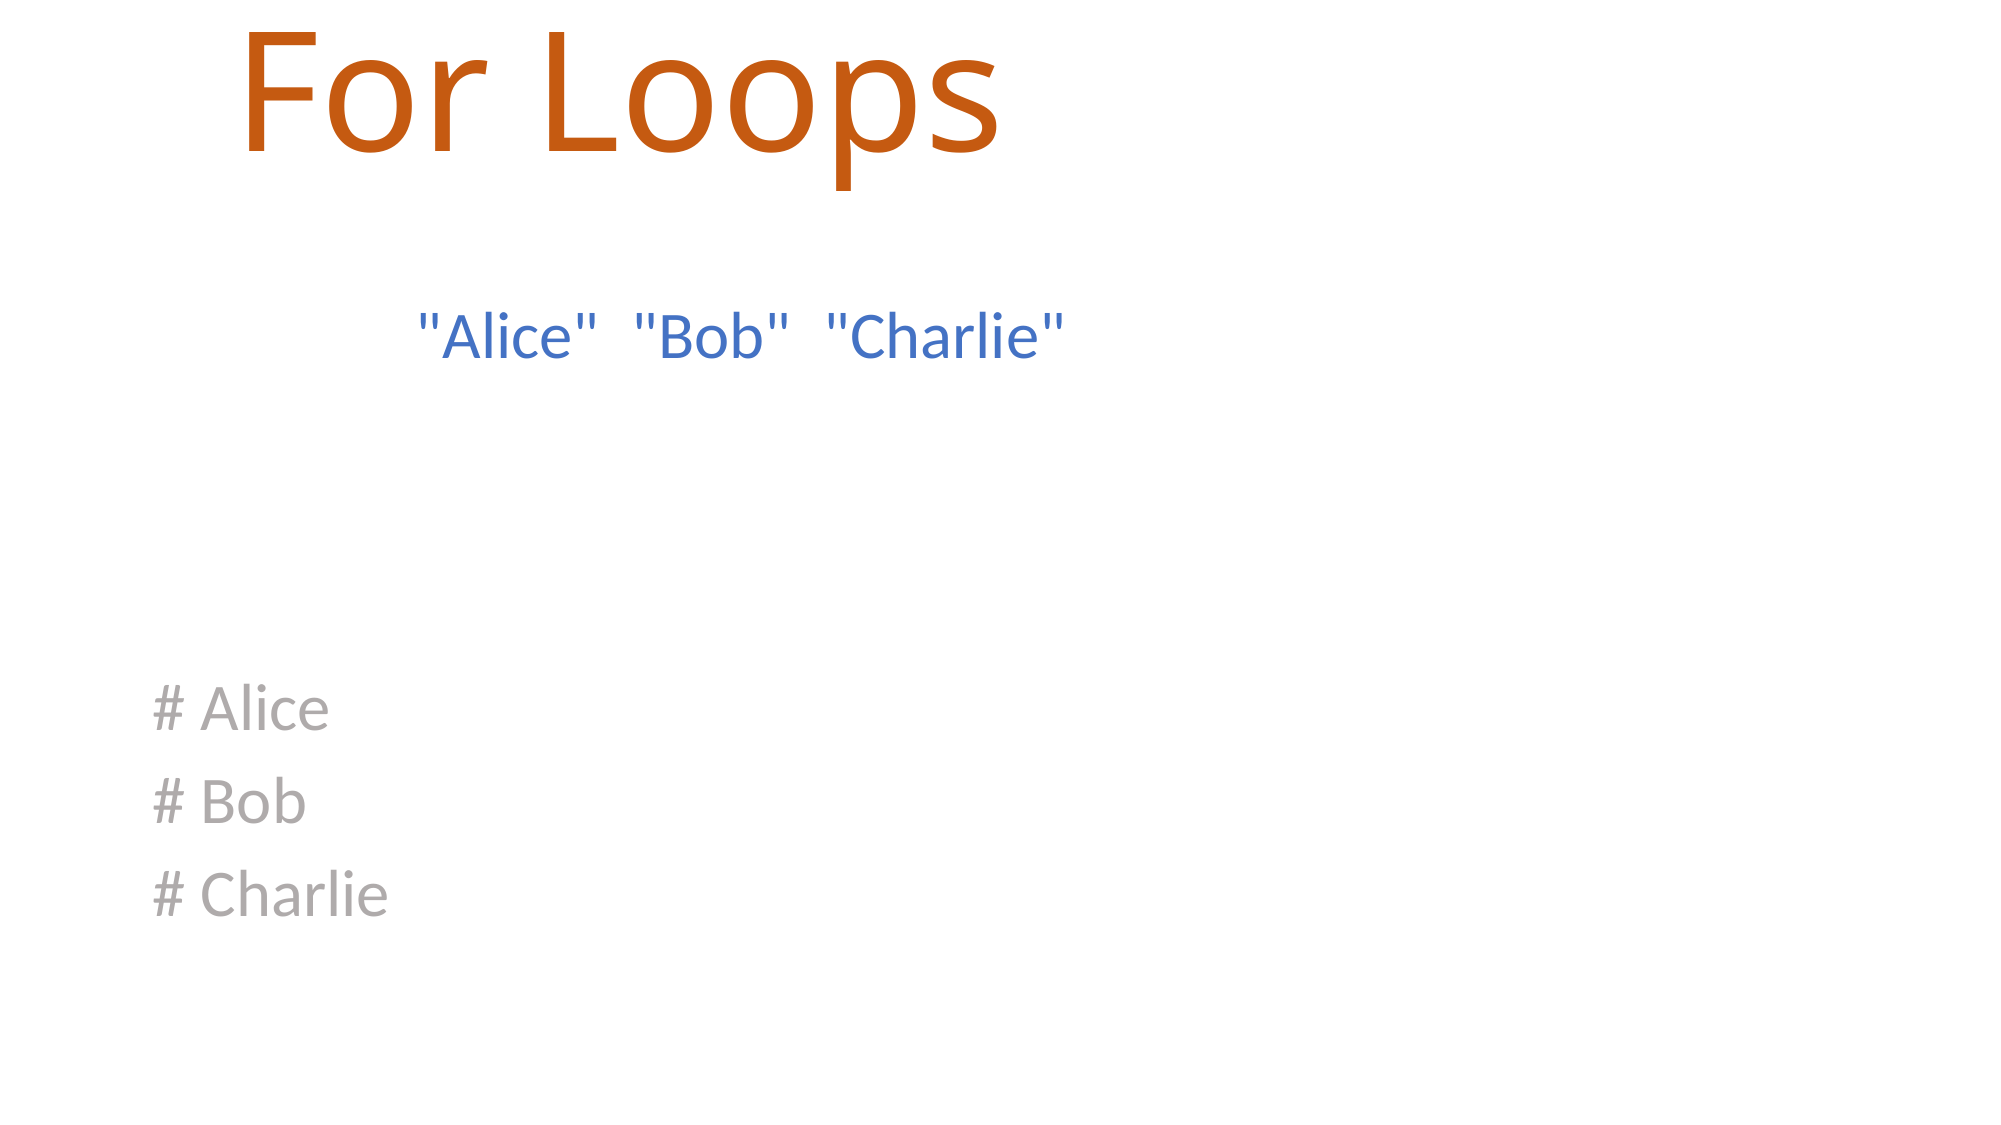

# For Loops
names = ["Alice", "Bob", "Charlie"]
for person in names:
 print(person)
# Alice
# Bob
# Charlie